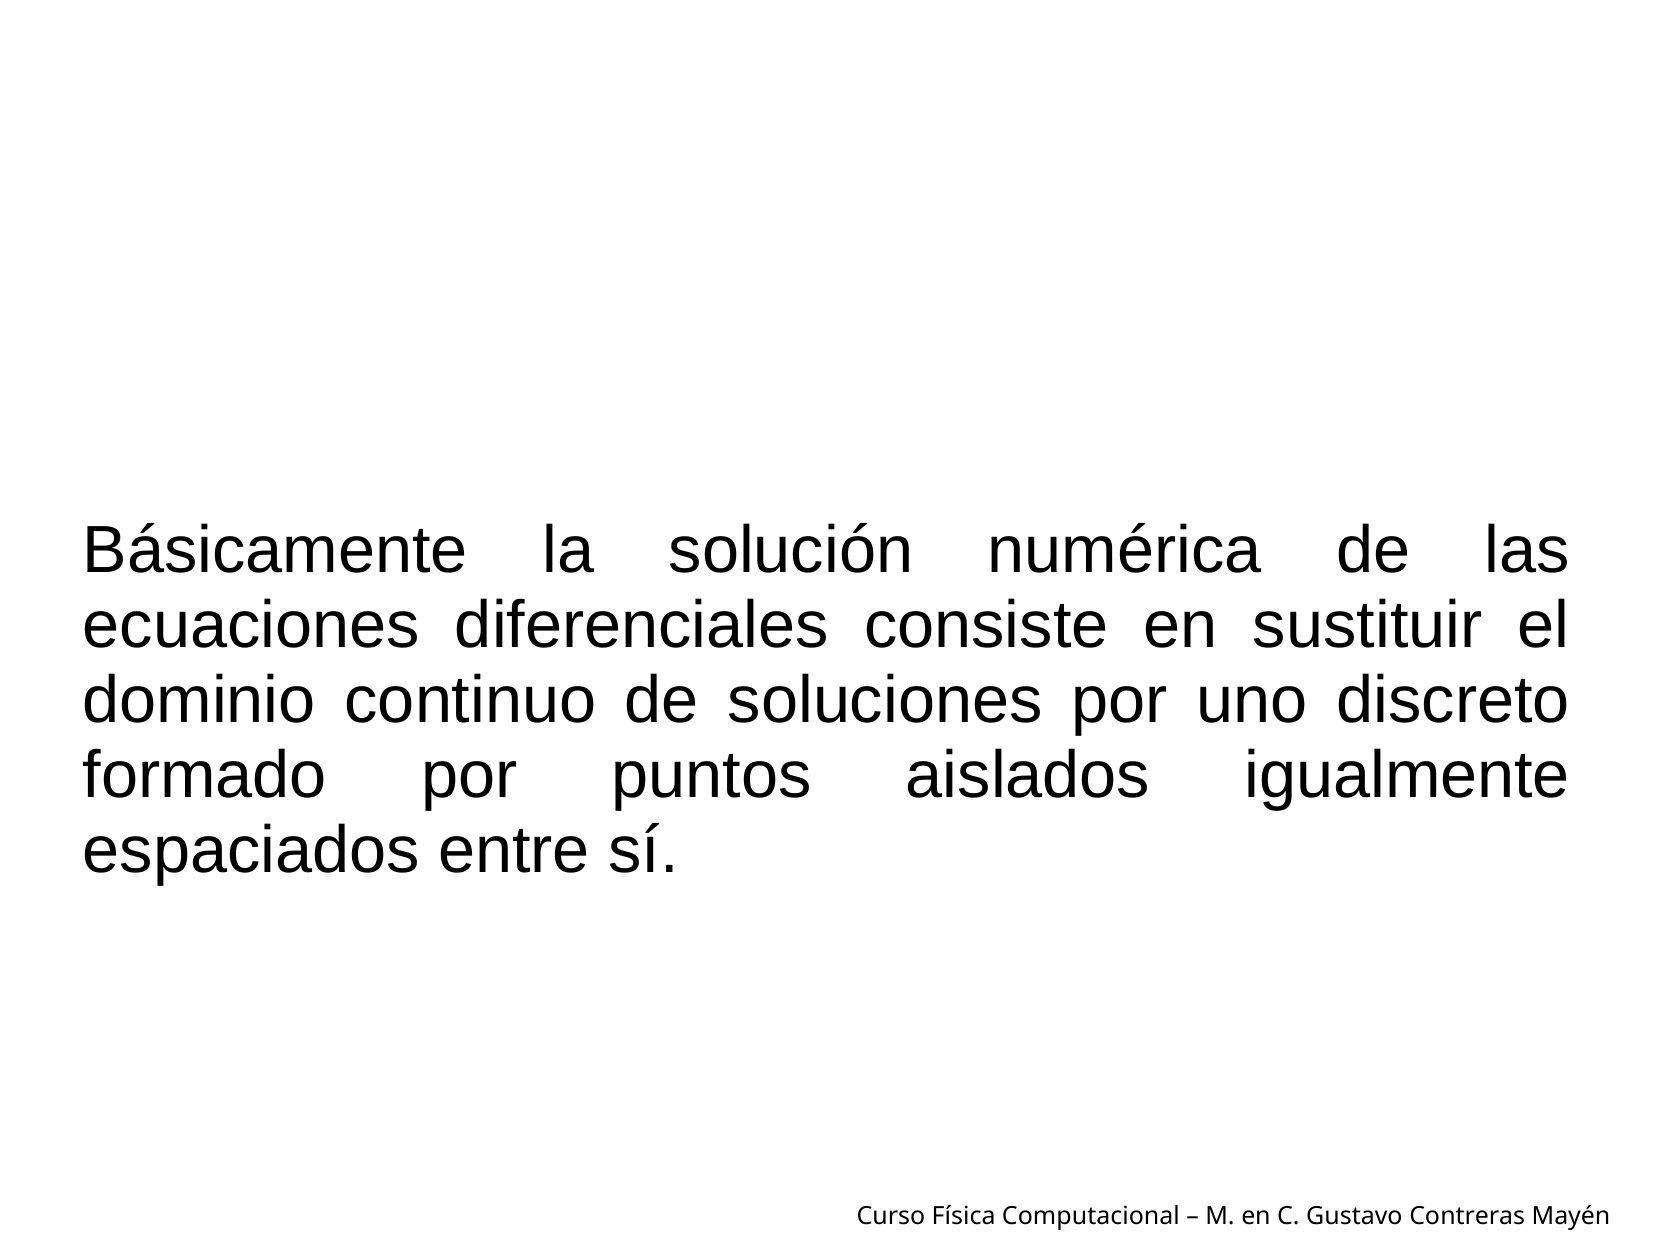

#
Básicamente la solución numérica de las ecuaciones diferenciales consiste en sustituir el dominio continuo de soluciones por uno discreto formado por puntos aislados igualmente espaciados entre sí.